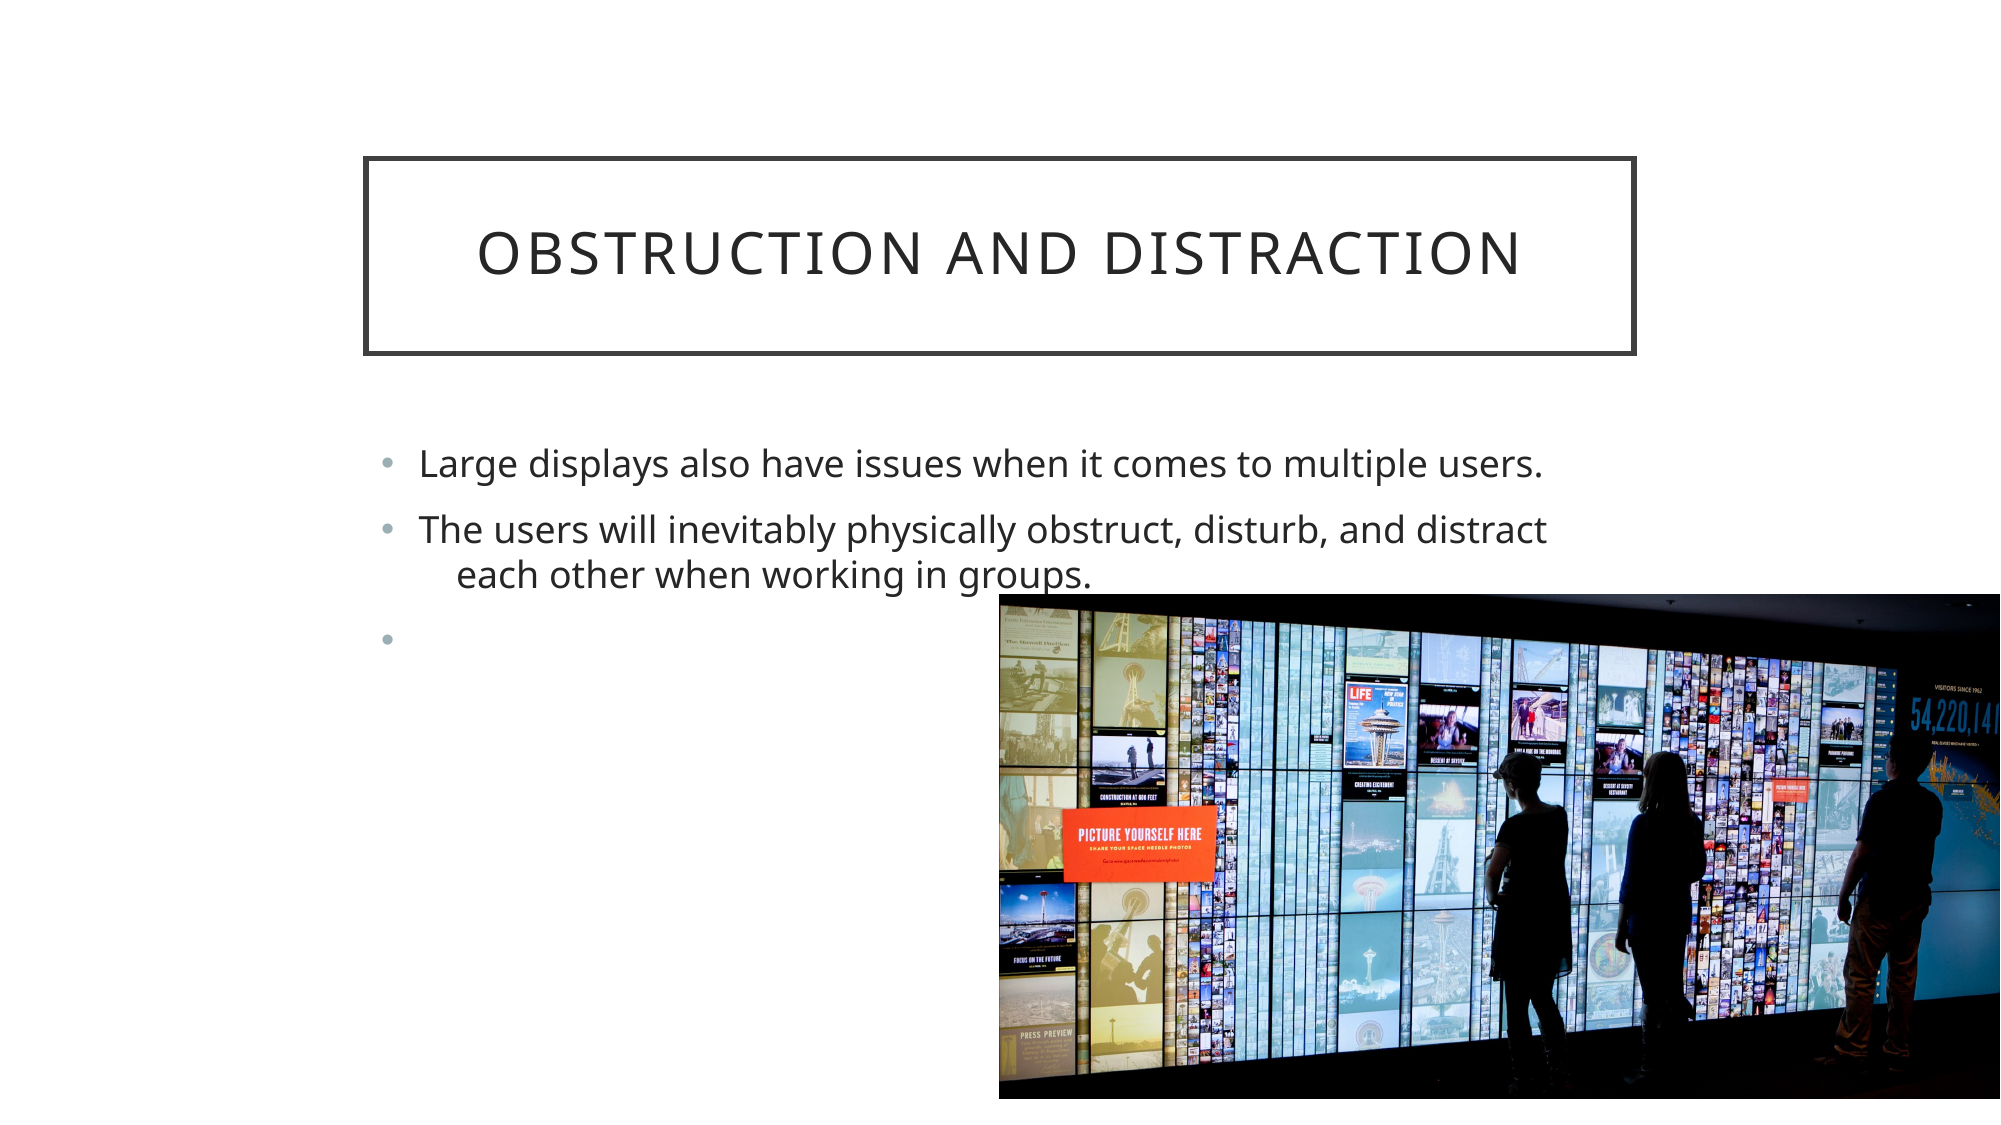

# Obstruction and distraction
Large displays also have issues when it comes to multiple users.
The users will inevitably physically obstruct, disturb, and distract each other when working in groups.